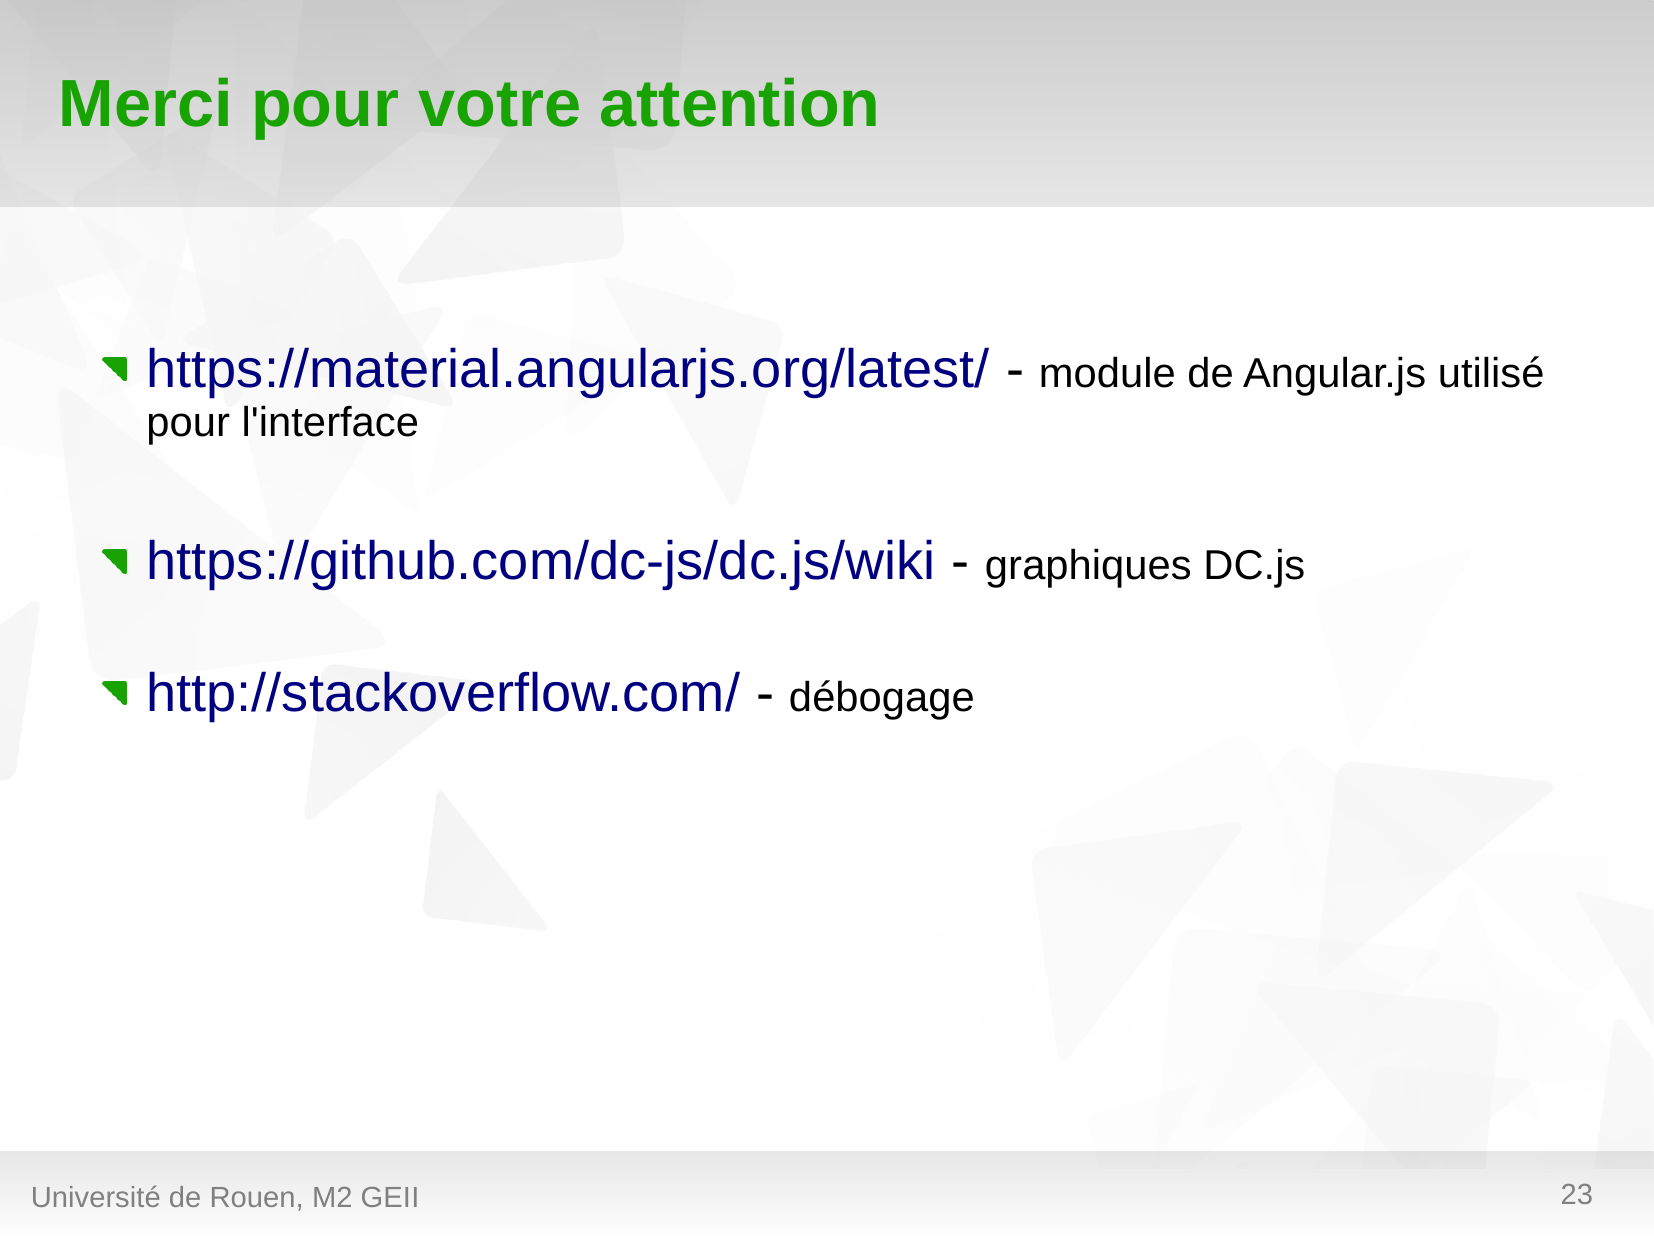

# Merci pour votre attention
https://material.angularjs.org/latest/ - module de Angular.js utilisé pour l'interface
https://github.com/dc-js/dc.js/wiki - graphiques DC.js
http://stackoverflow.com/ - débogage
23
Université de Rouen, M2 GEII